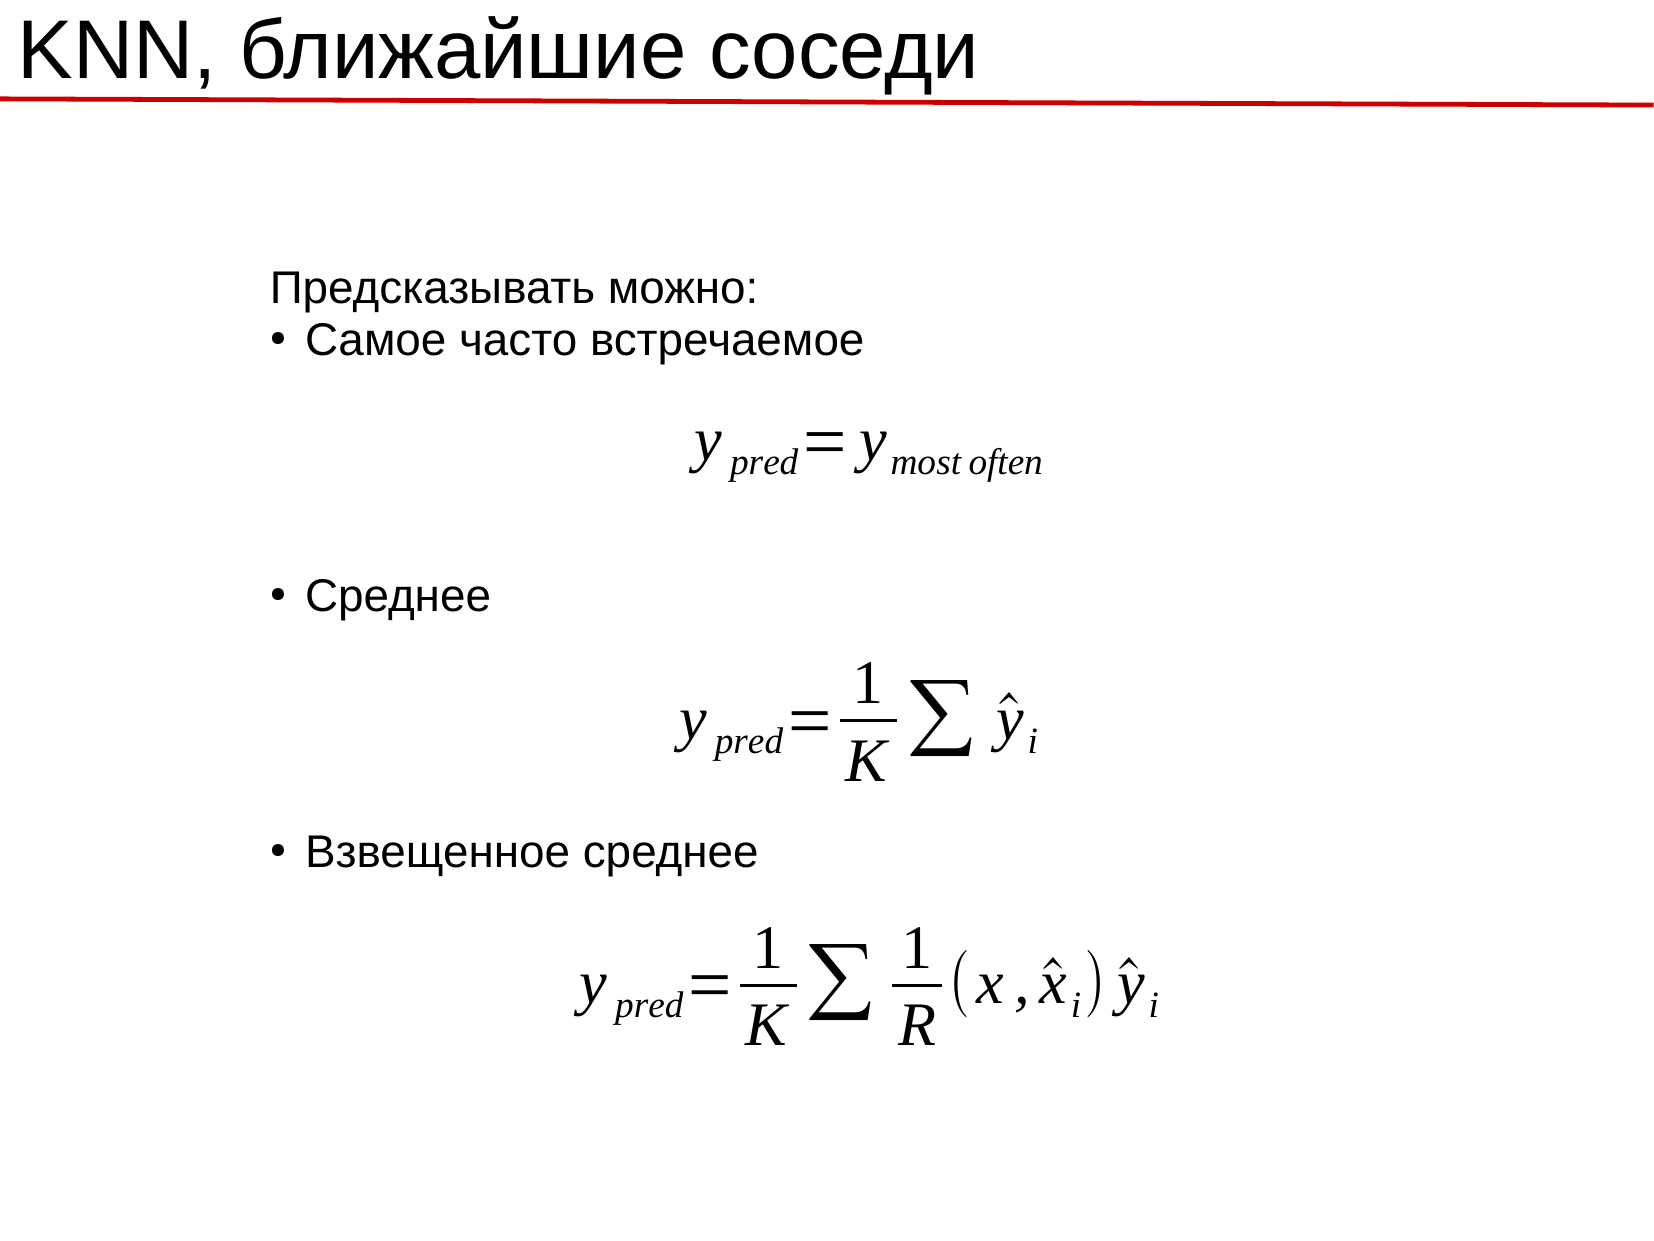

# KNN, ближайшие соседи
Предсказывать можно:
Самое часто встречаемое
Среднее
Взвещенное среднее